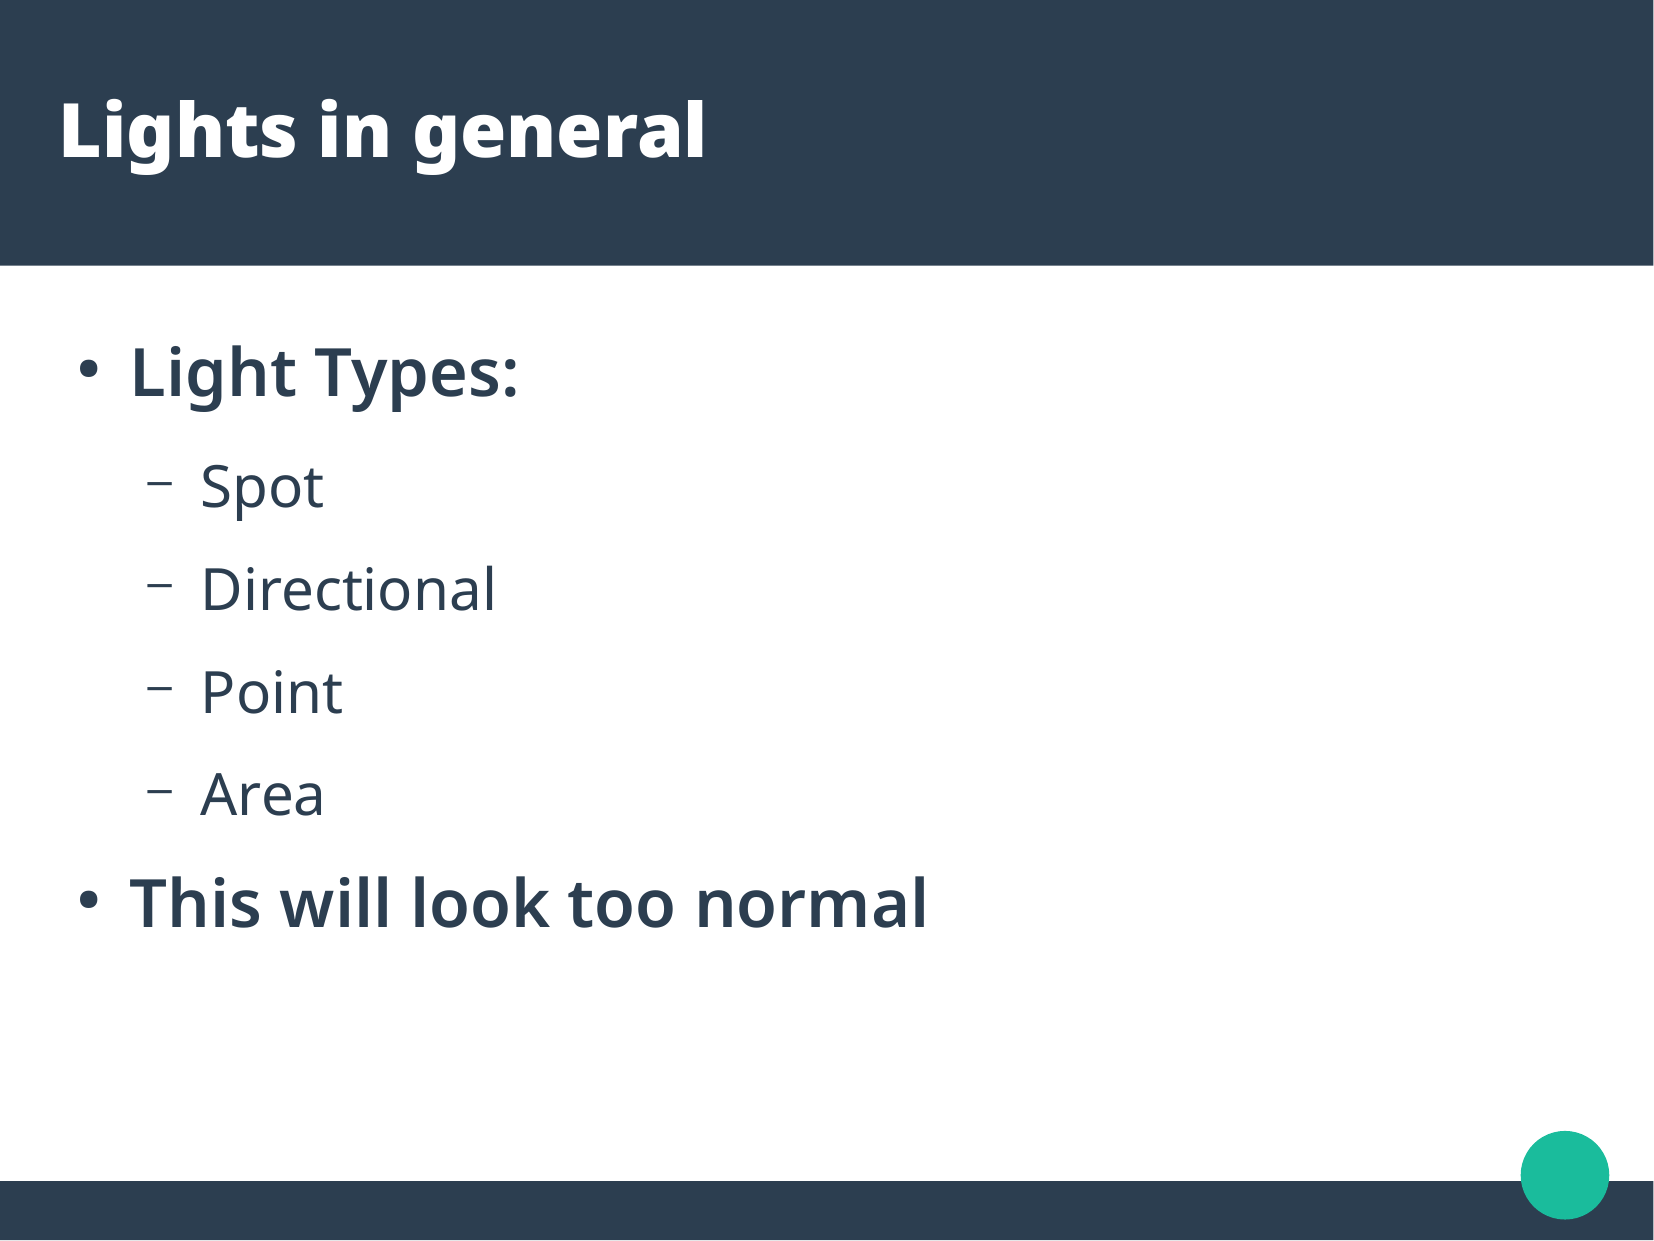

# Lights in general
Light Types:
Spot
Directional
Point
Area
This will look too normal